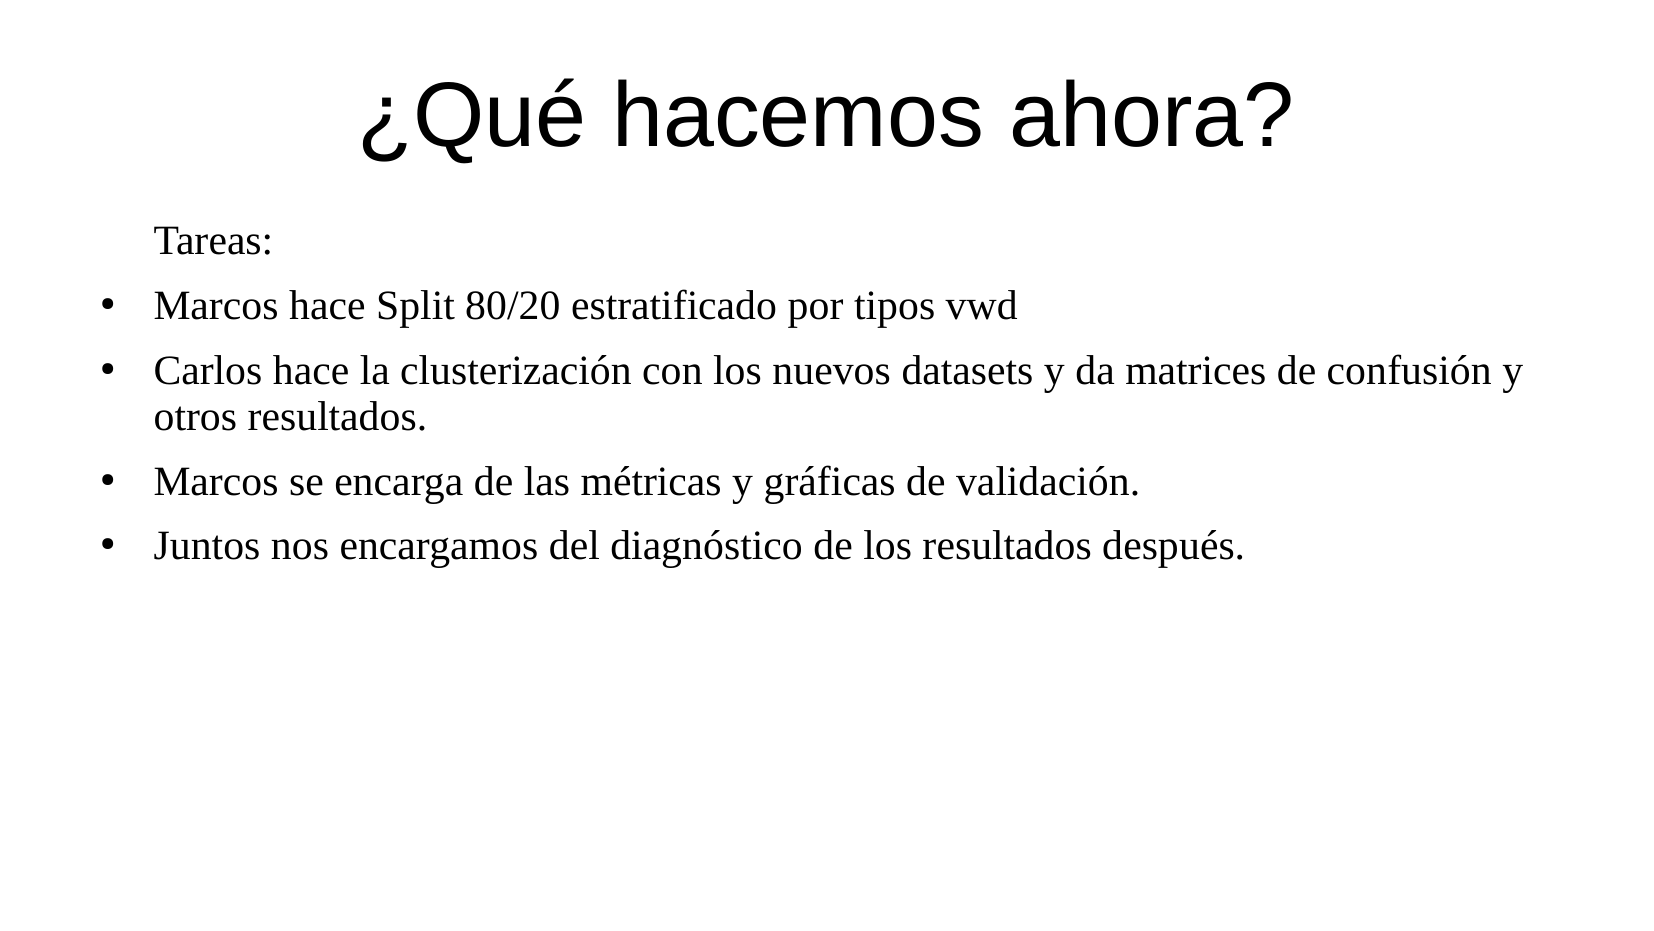

# ¿Qué hacemos ahora?
Tareas:
Marcos hace Split 80/20 estratificado por tipos vwd
Carlos hace la clusterización con los nuevos datasets y da matrices de confusión y otros resultados.
Marcos se encarga de las métricas y gráficas de validación.
Juntos nos encargamos del diagnóstico de los resultados después.